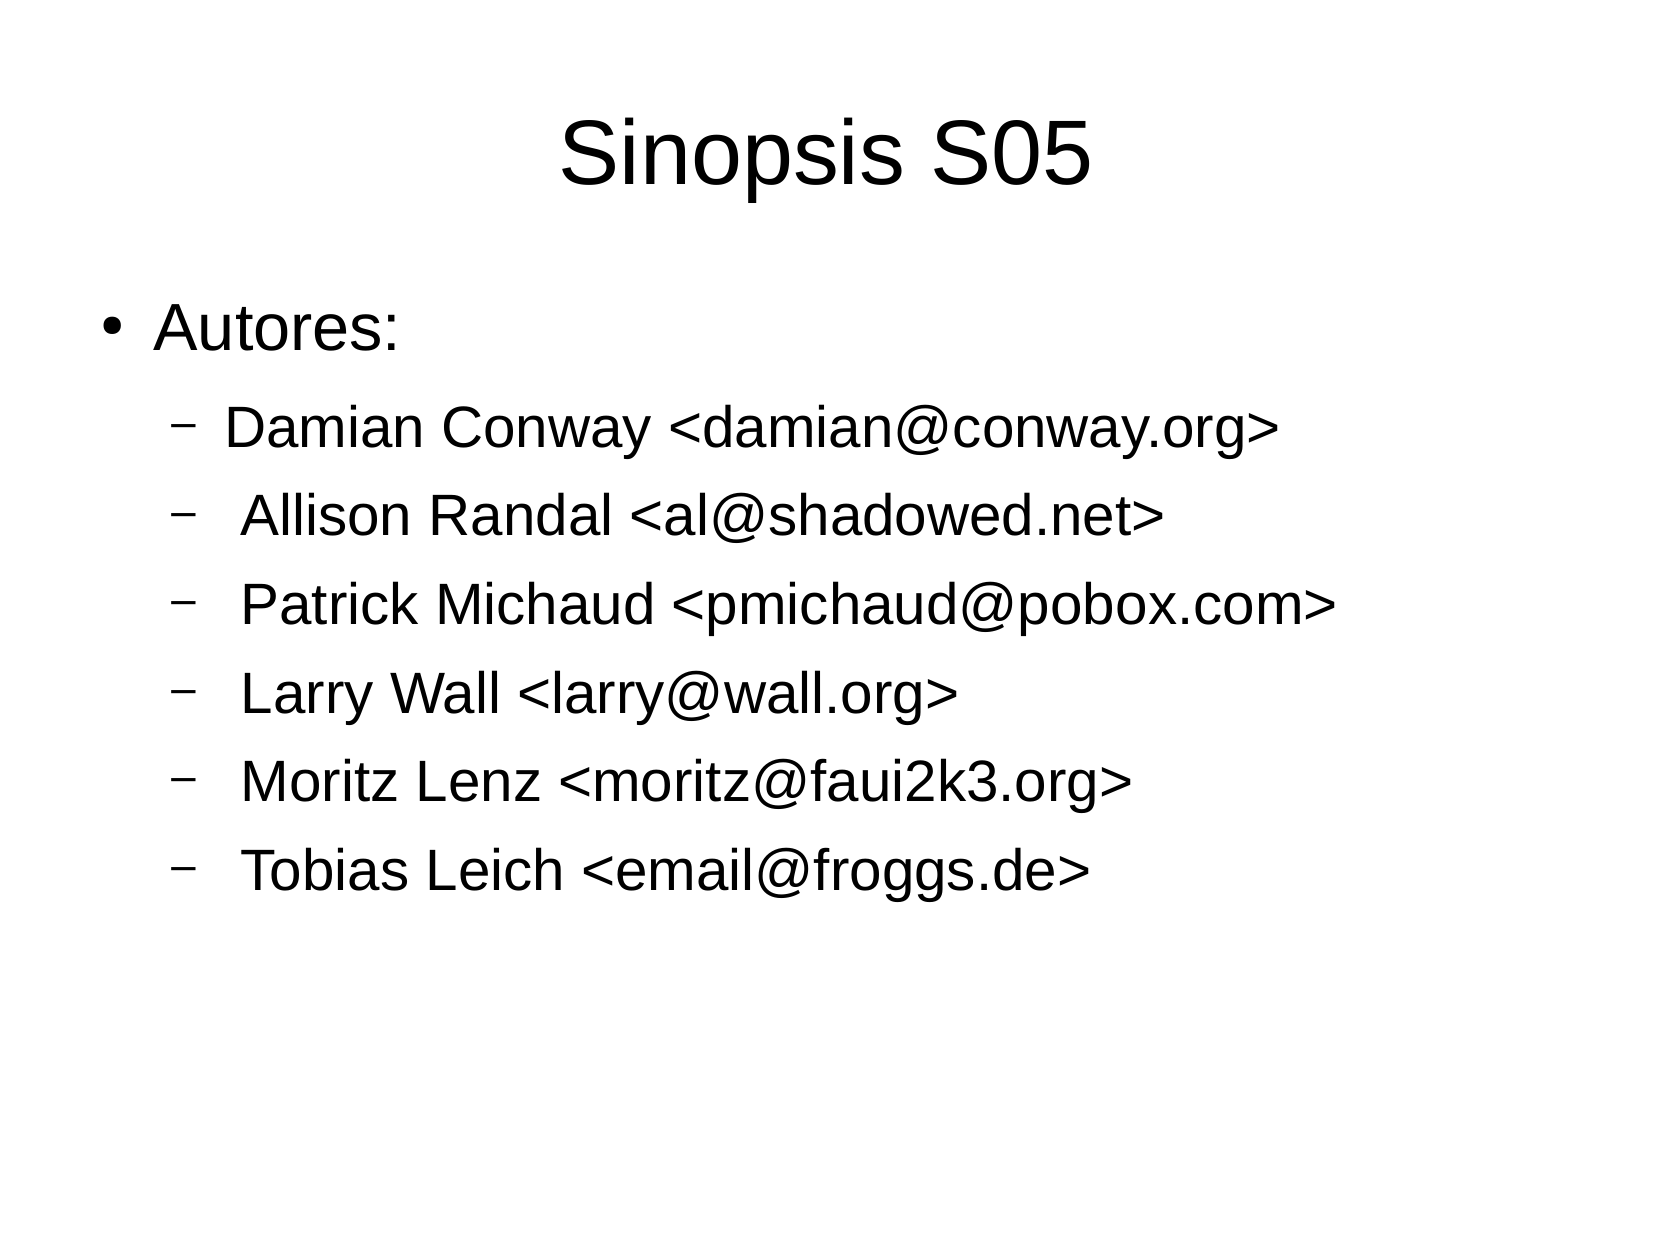

# Sinopsis S05
Autores:
Damian Conway <damian@conway.org>
 Allison Randal <al@shadowed.net>
 Patrick Michaud <pmichaud@pobox.com>
 Larry Wall <larry@wall.org>
 Moritz Lenz <moritz@faui2k3.org>
 Tobias Leich <email@froggs.de>